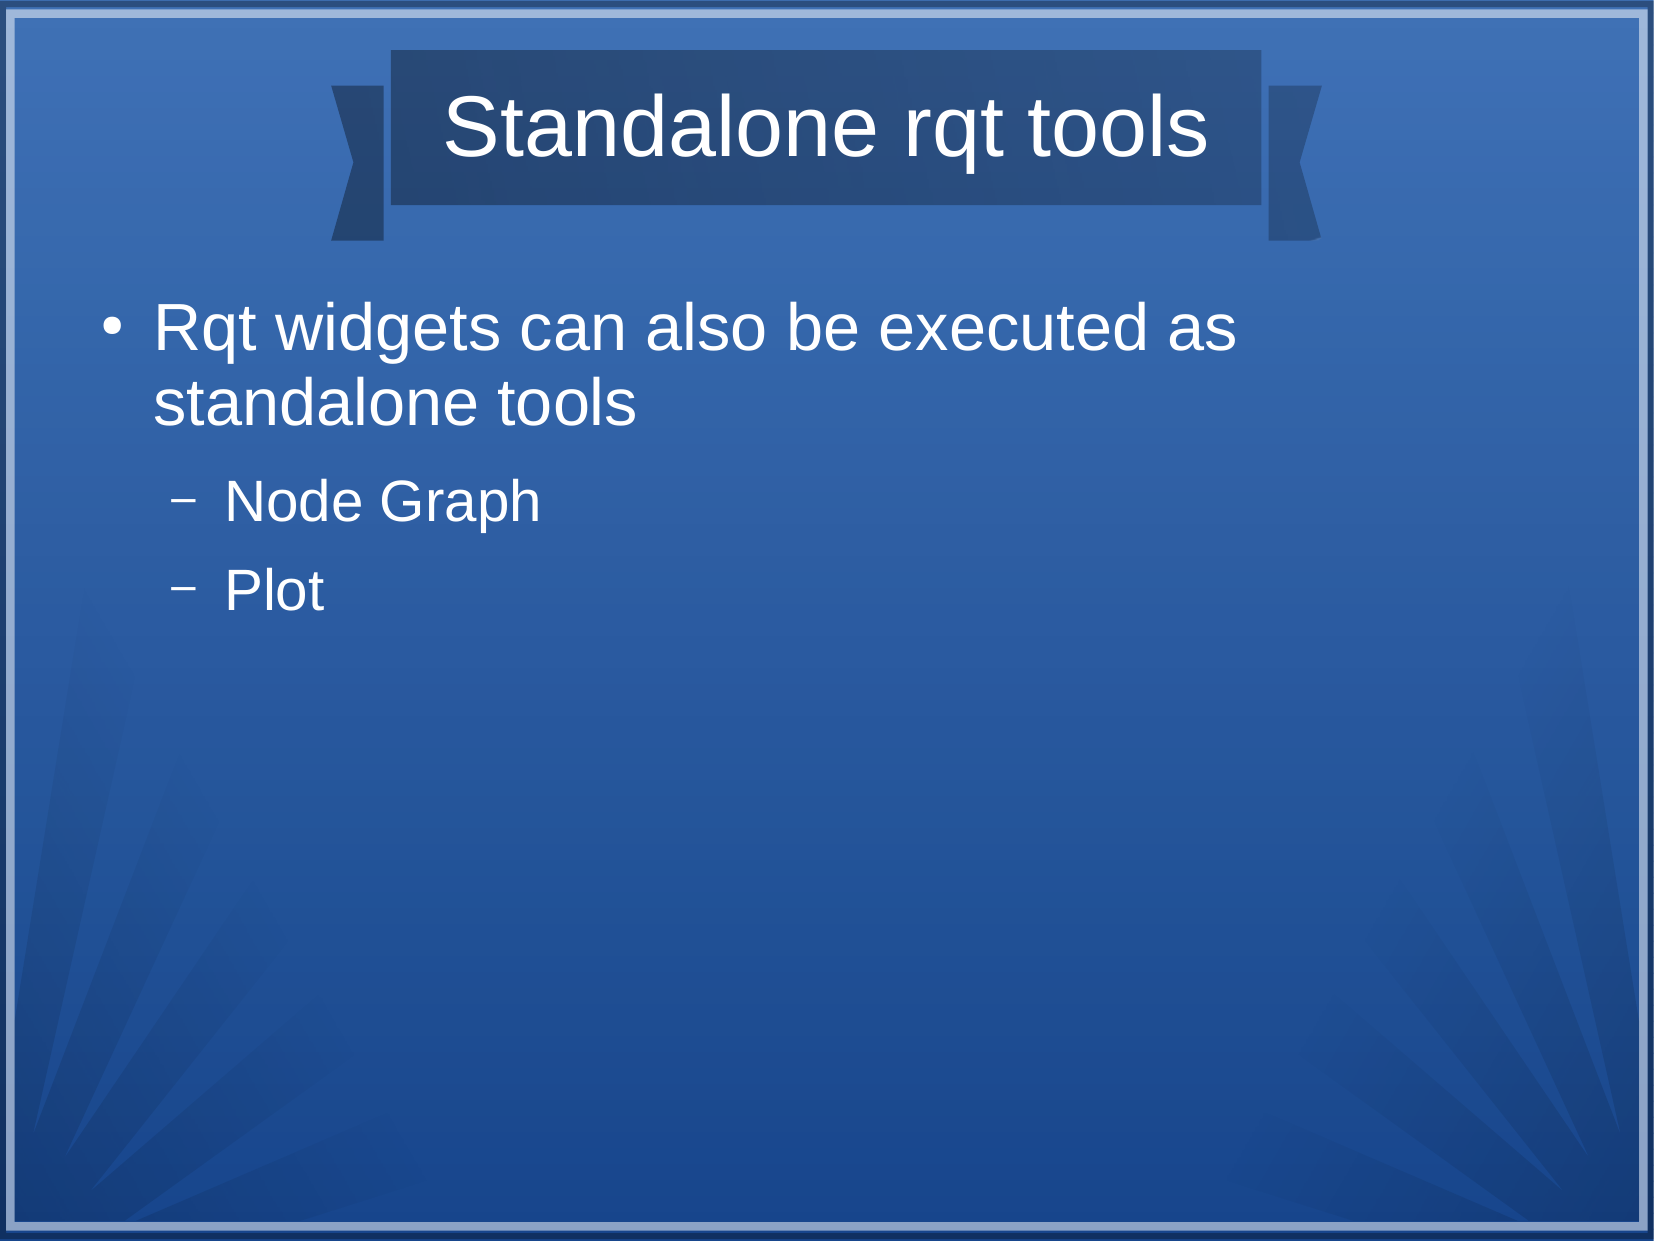

# Standalone rqt tools
Rqt widgets can also be executed as standalone tools
Node Graph
Plot